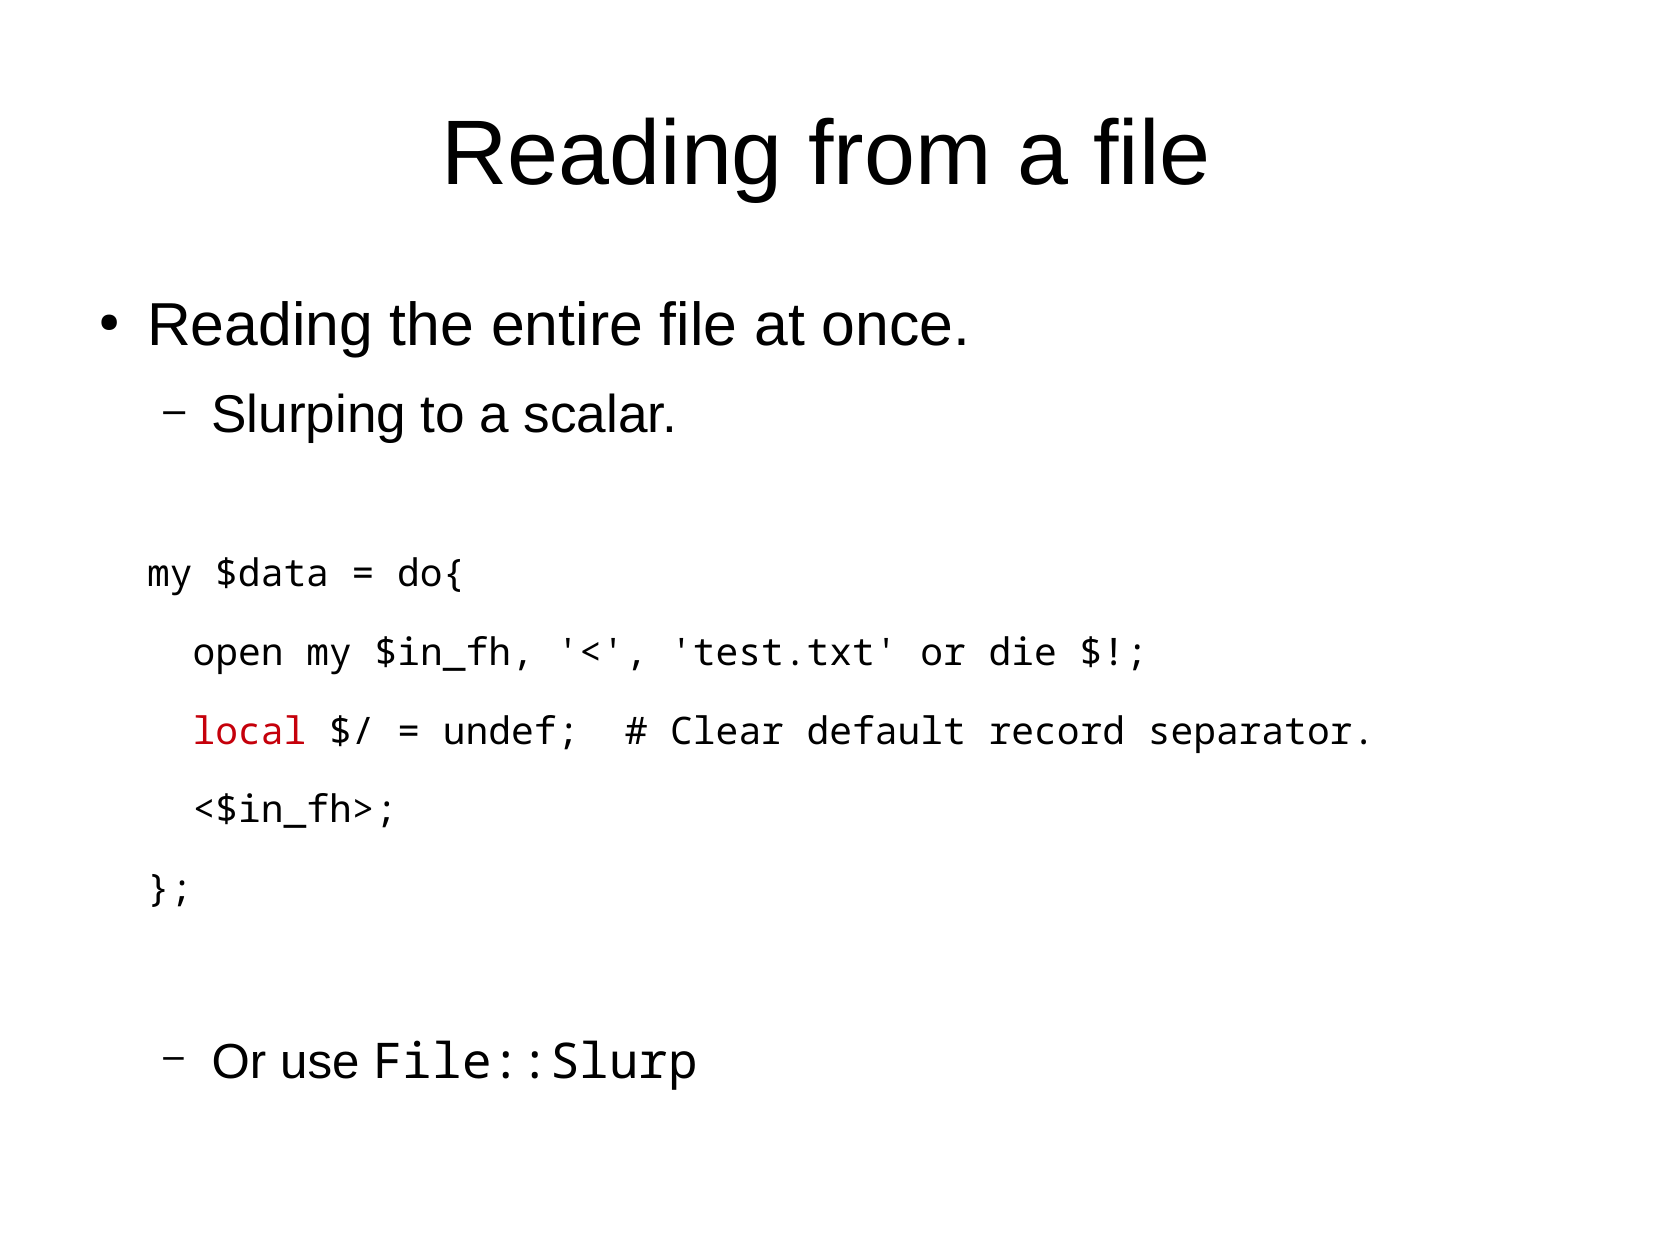

# Reading from a file
Reading the entire file at once.
Slurping to a scalar.
my $data = do{
 open my $in_fh, '<', 'test.txt' or die $!;
 local $/ = undef; # Clear default record separator.
 <$in_fh>;
};
Or use File::Slurp